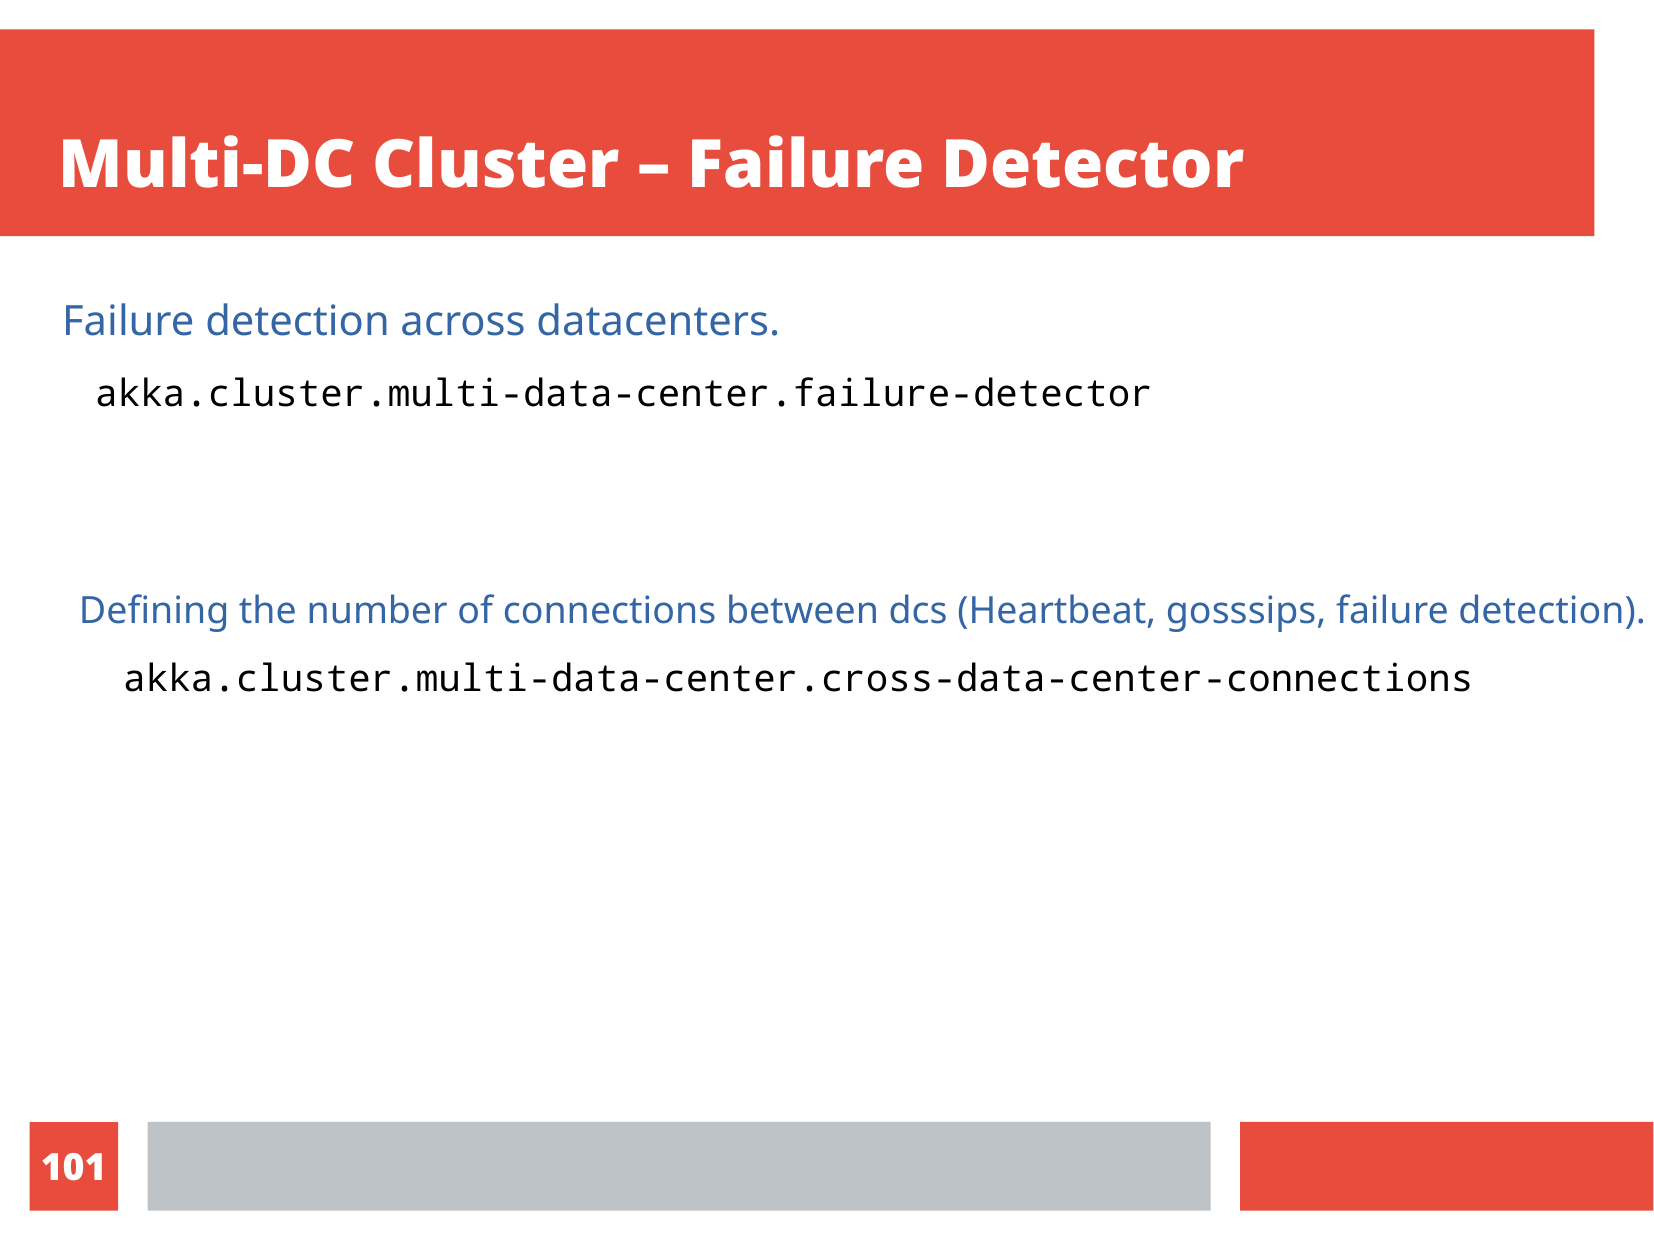

# Multi-DC Cluster – Failure Detector
Failure detection across datacenters.
akka.cluster.multi-data-center.failure-detector
Defining the number of connections between dcs (Heartbeat, gosssips, failure detection).
akka.cluster.multi-data-center.cross-data-center-connections
101